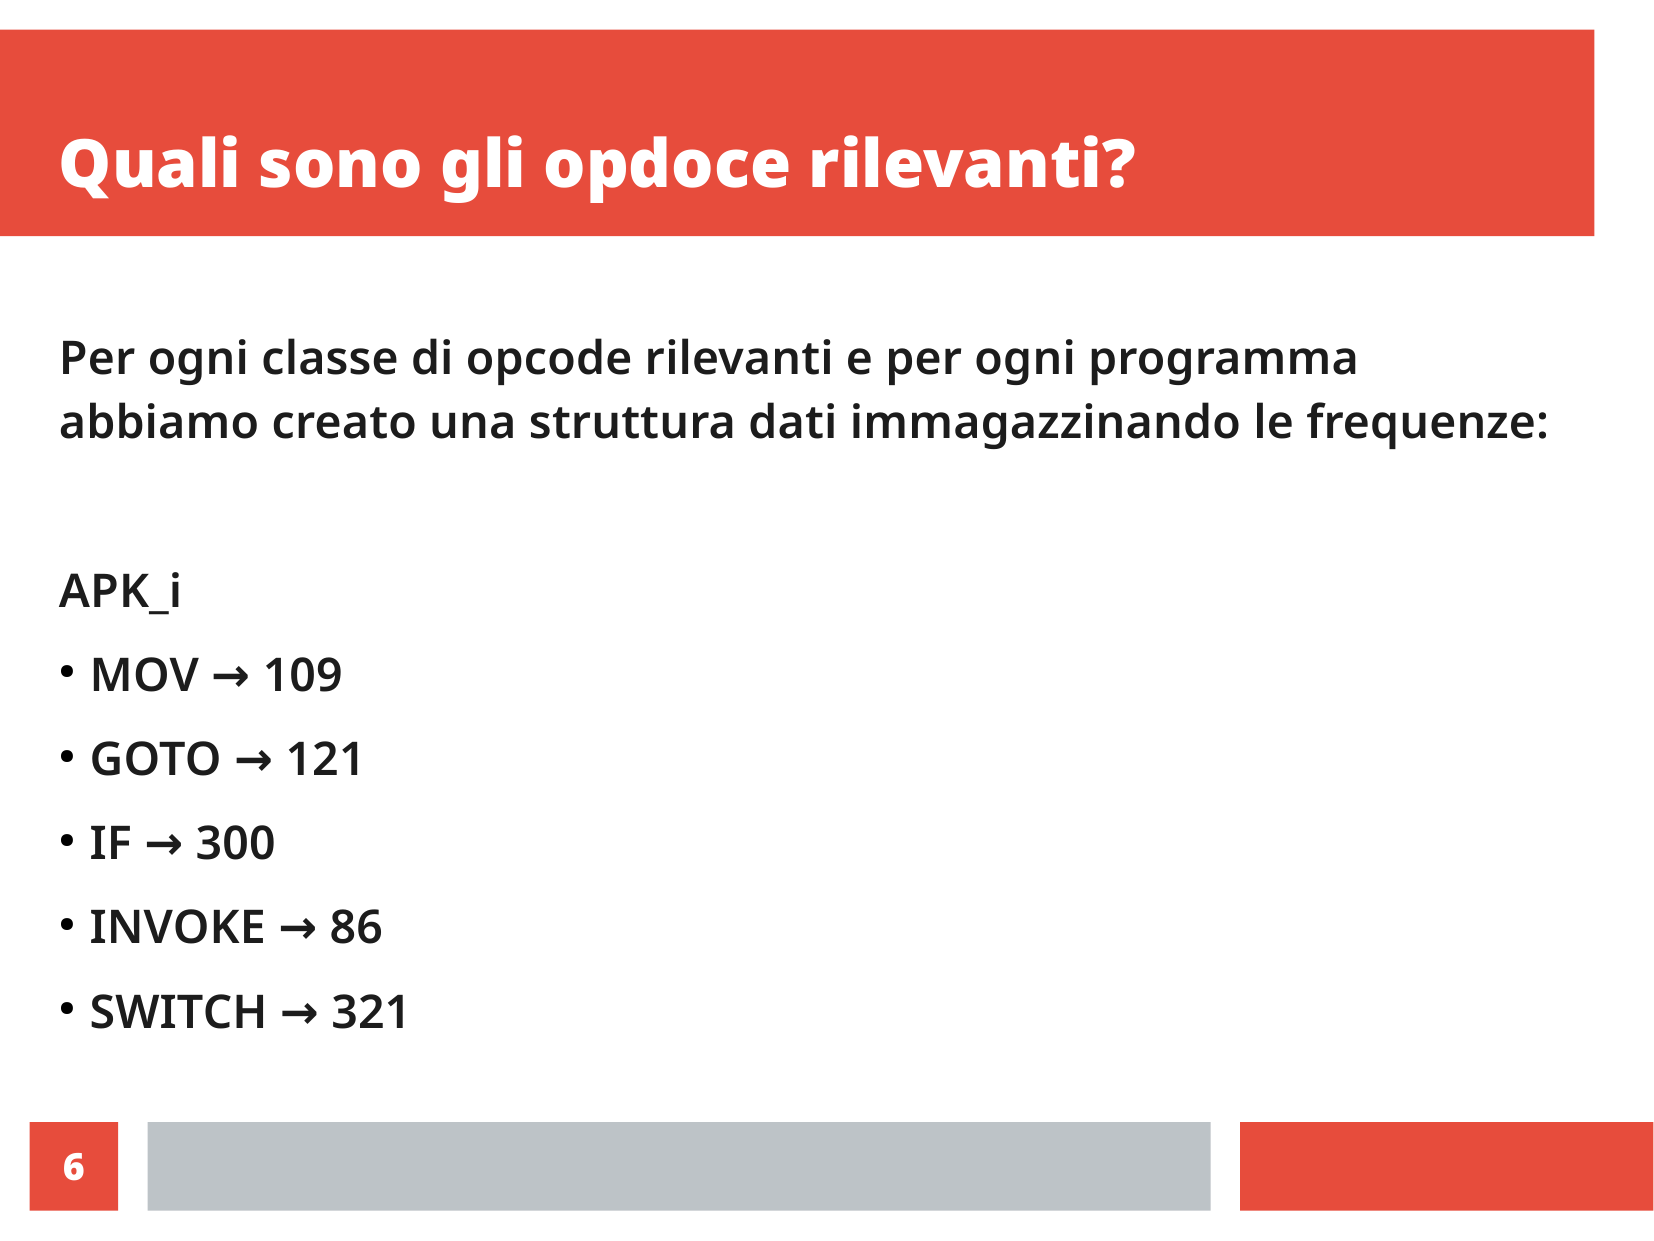

# Quali sono gli opdoce rilevanti?
Per ogni classe di opcode rilevanti e per ogni programma abbiamo creato una struttura dati immagazzinando le frequenze:
APK_i
MOV → 109
GOTO → 121
IF → 300
INVOKE → 86
SWITCH → 321
6